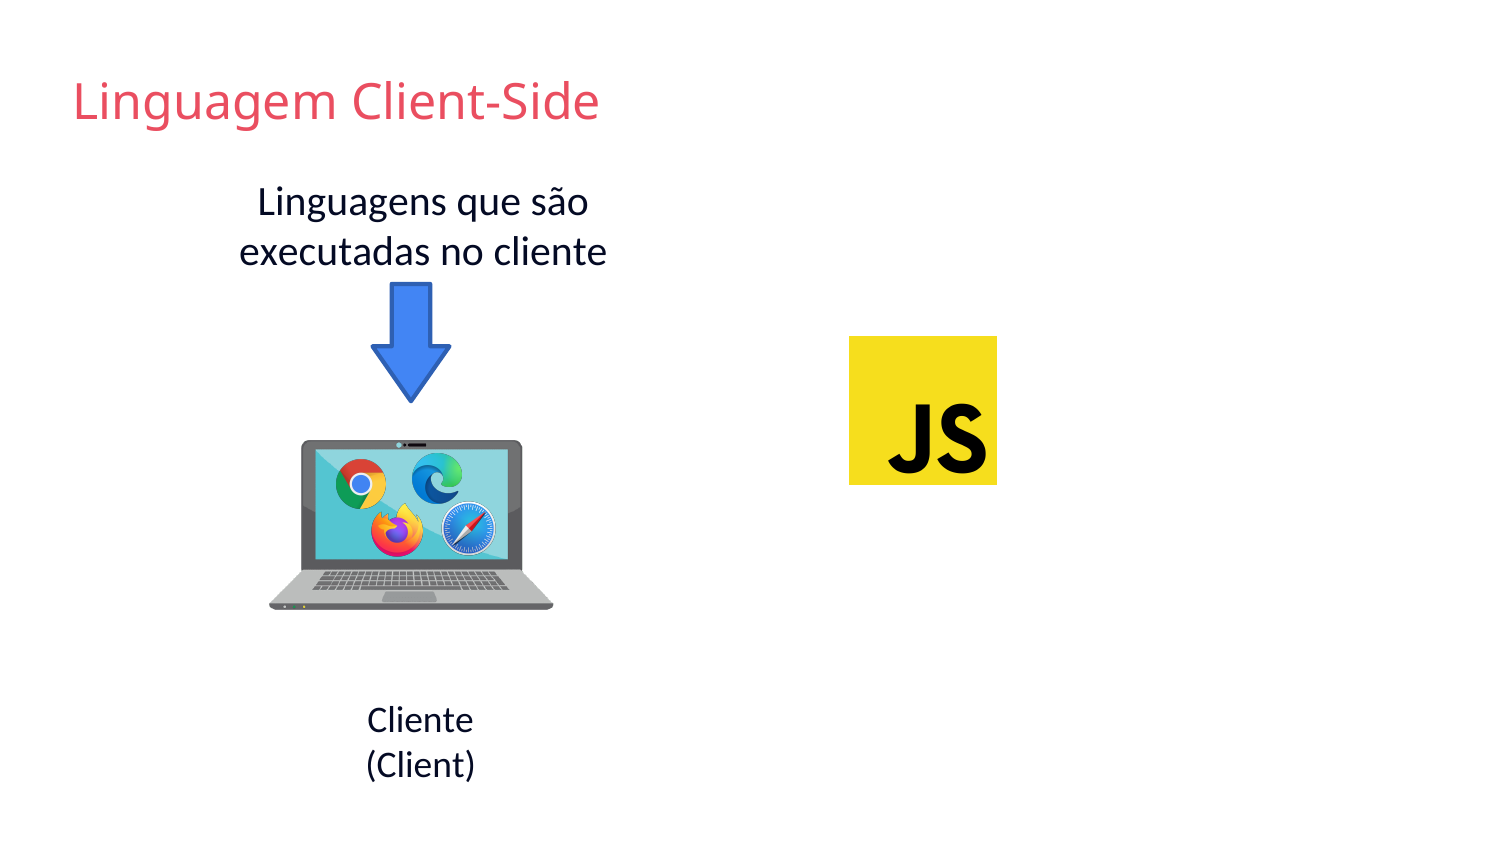

Linguagem Client-Side
Linguagens que são executadas no cliente
Cliente
(Client)